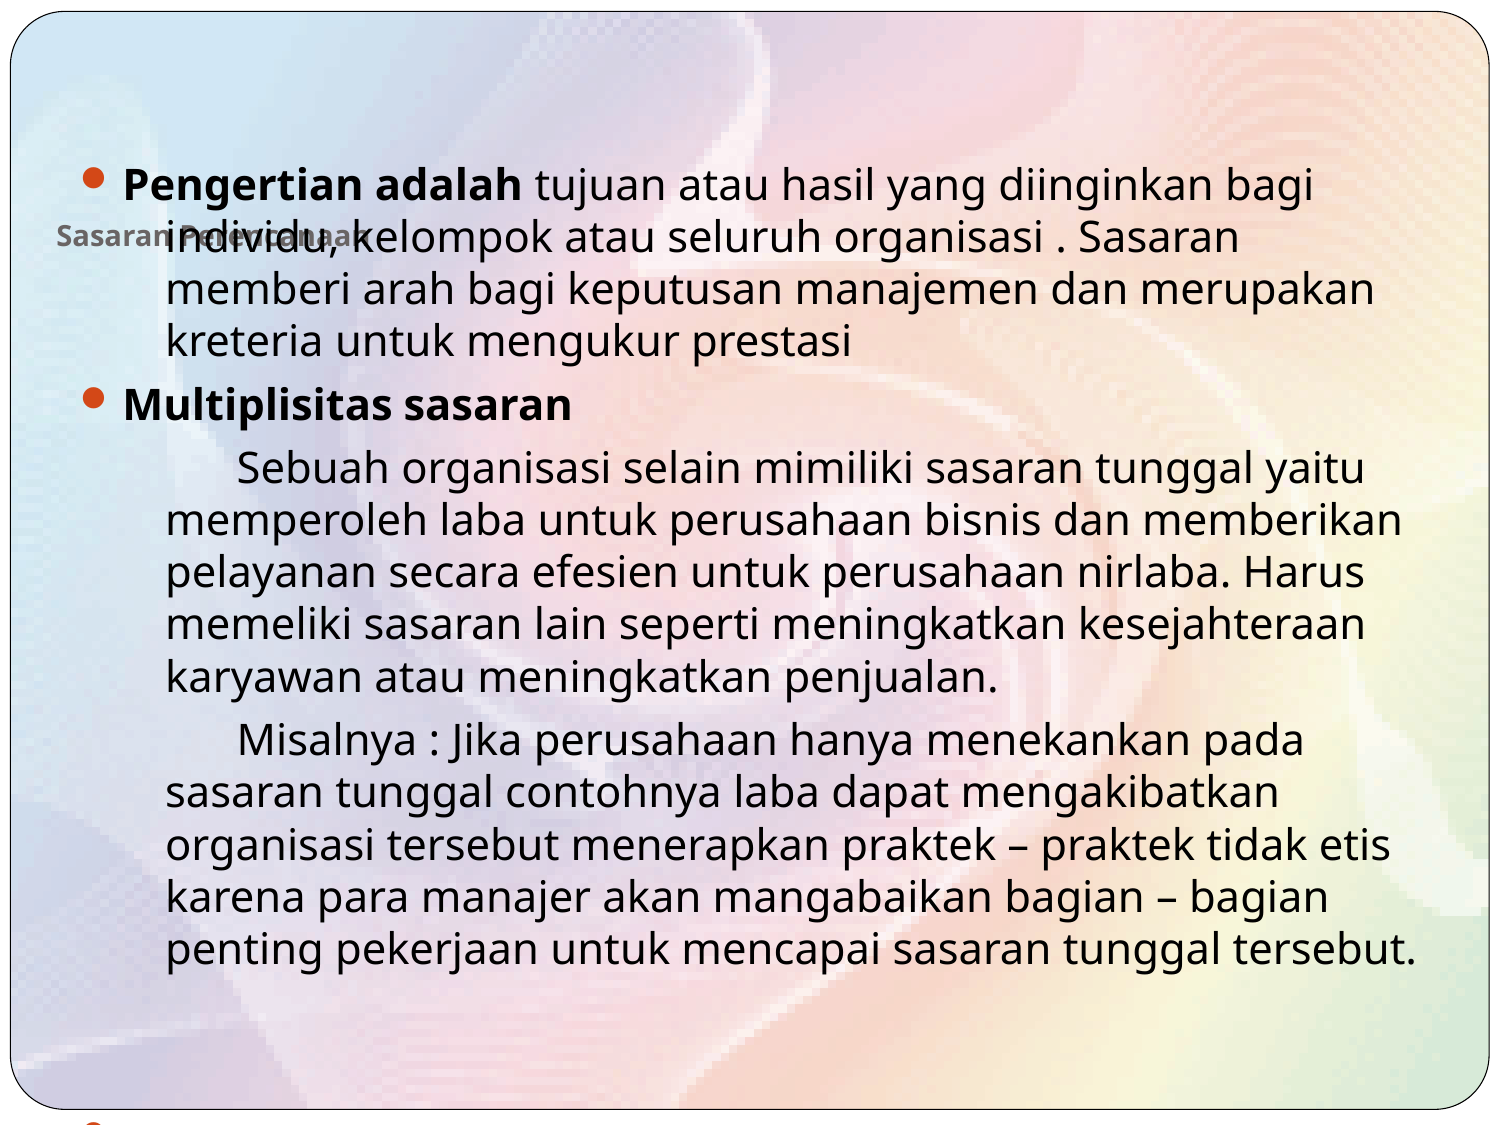

# Sasaran Perencanaan
Pengertian adalah tujuan atau hasil yang diinginkan bagi individu, kelompok atau seluruh organisasi . Sasaran memberi arah bagi keputusan manajemen dan merupakan kreteria untuk mengukur prestasi
Multiplisitas sasaran
	Sebuah organisasi selain mimiliki sasaran tunggal yaitu memperoleh laba untuk perusahaan bisnis dan memberikan pelayanan secara efesien untuk perusahaan nirlaba. Harus memeliki sasaran lain seperti meningkatkan kesejahteraan karyawan atau meningkatkan penjualan.
	Misalnya : Jika perusahaan hanya menekankan pada sasaran tunggal contohnya laba dapat mengakibatkan organisasi tersebut menerapkan praktek – praktek tidak etis karena para manajer akan mangabaikan bagian – bagian penting pekerjaan untuk mencapai sasaran tunggal tersebut.